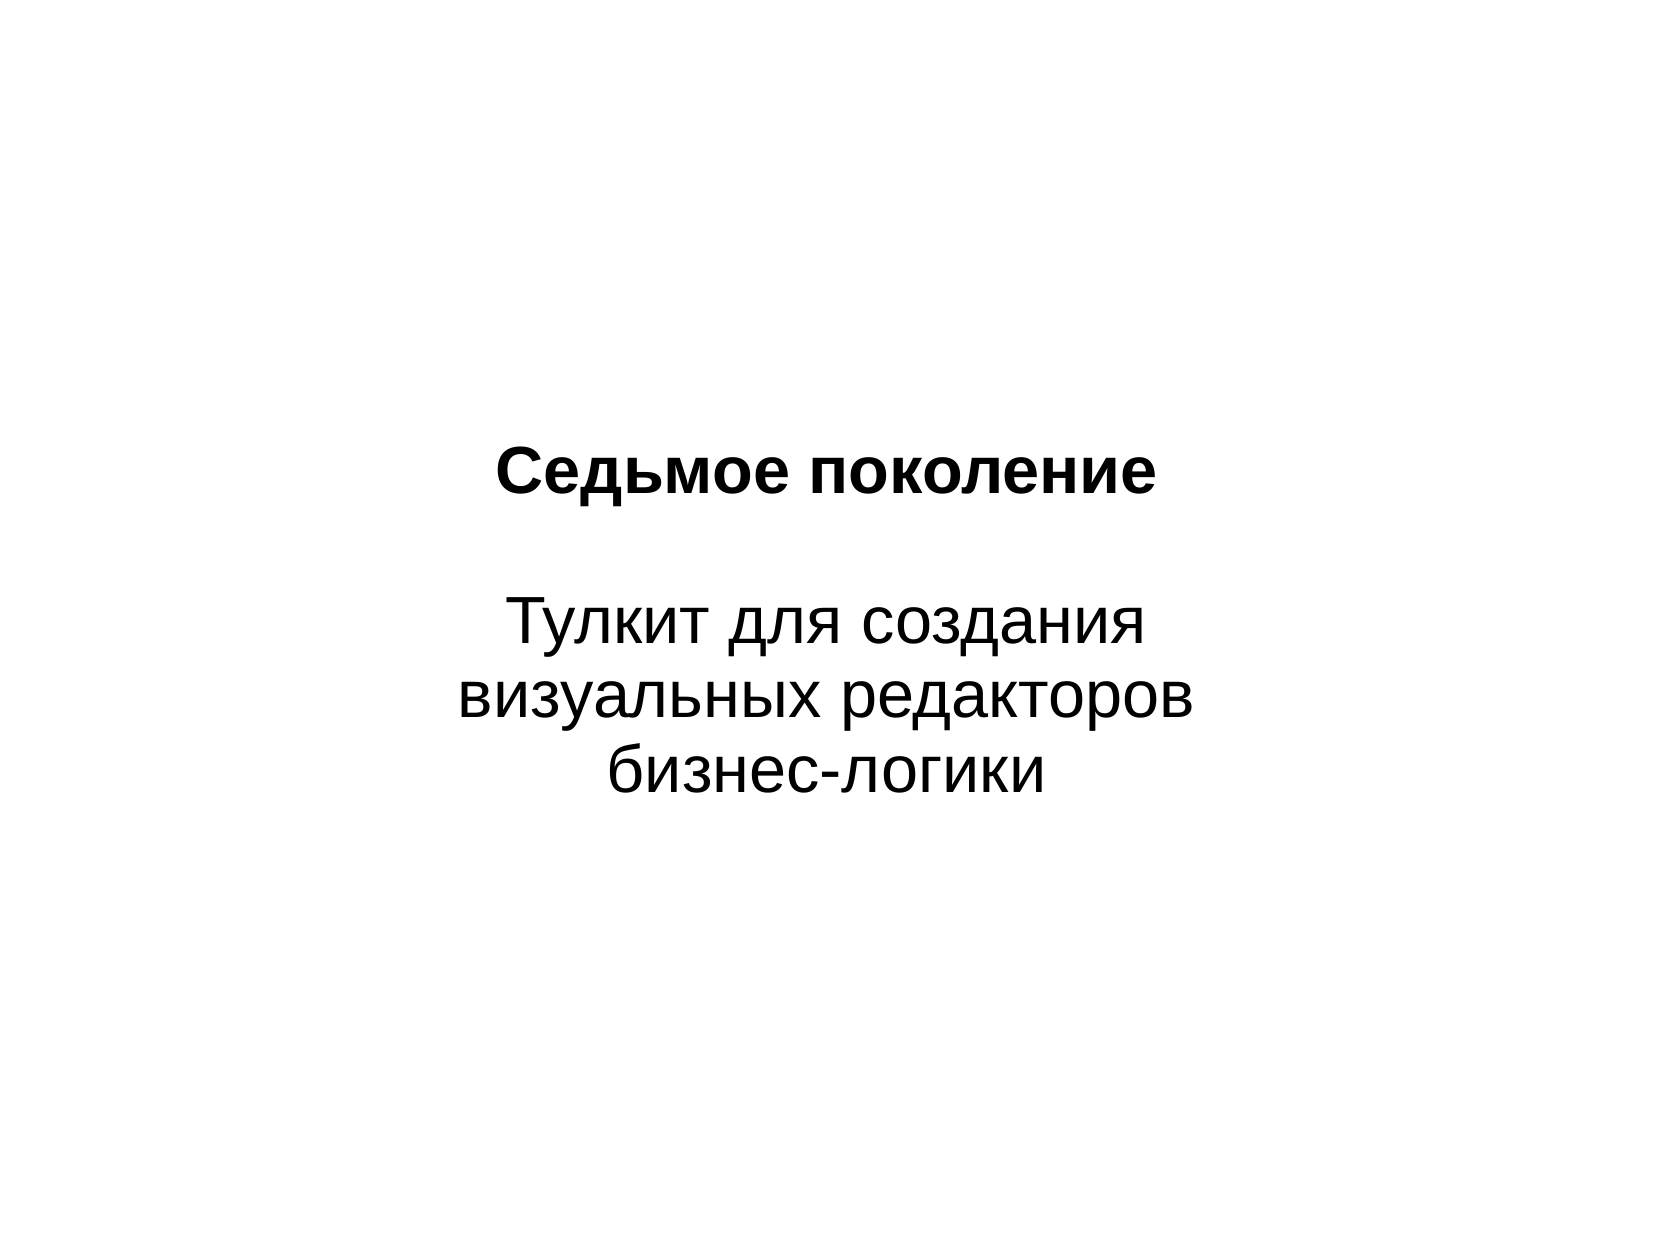

# Седьмое поколение
Тулкит для создания
 визуальных редакторов
бизнес-логики